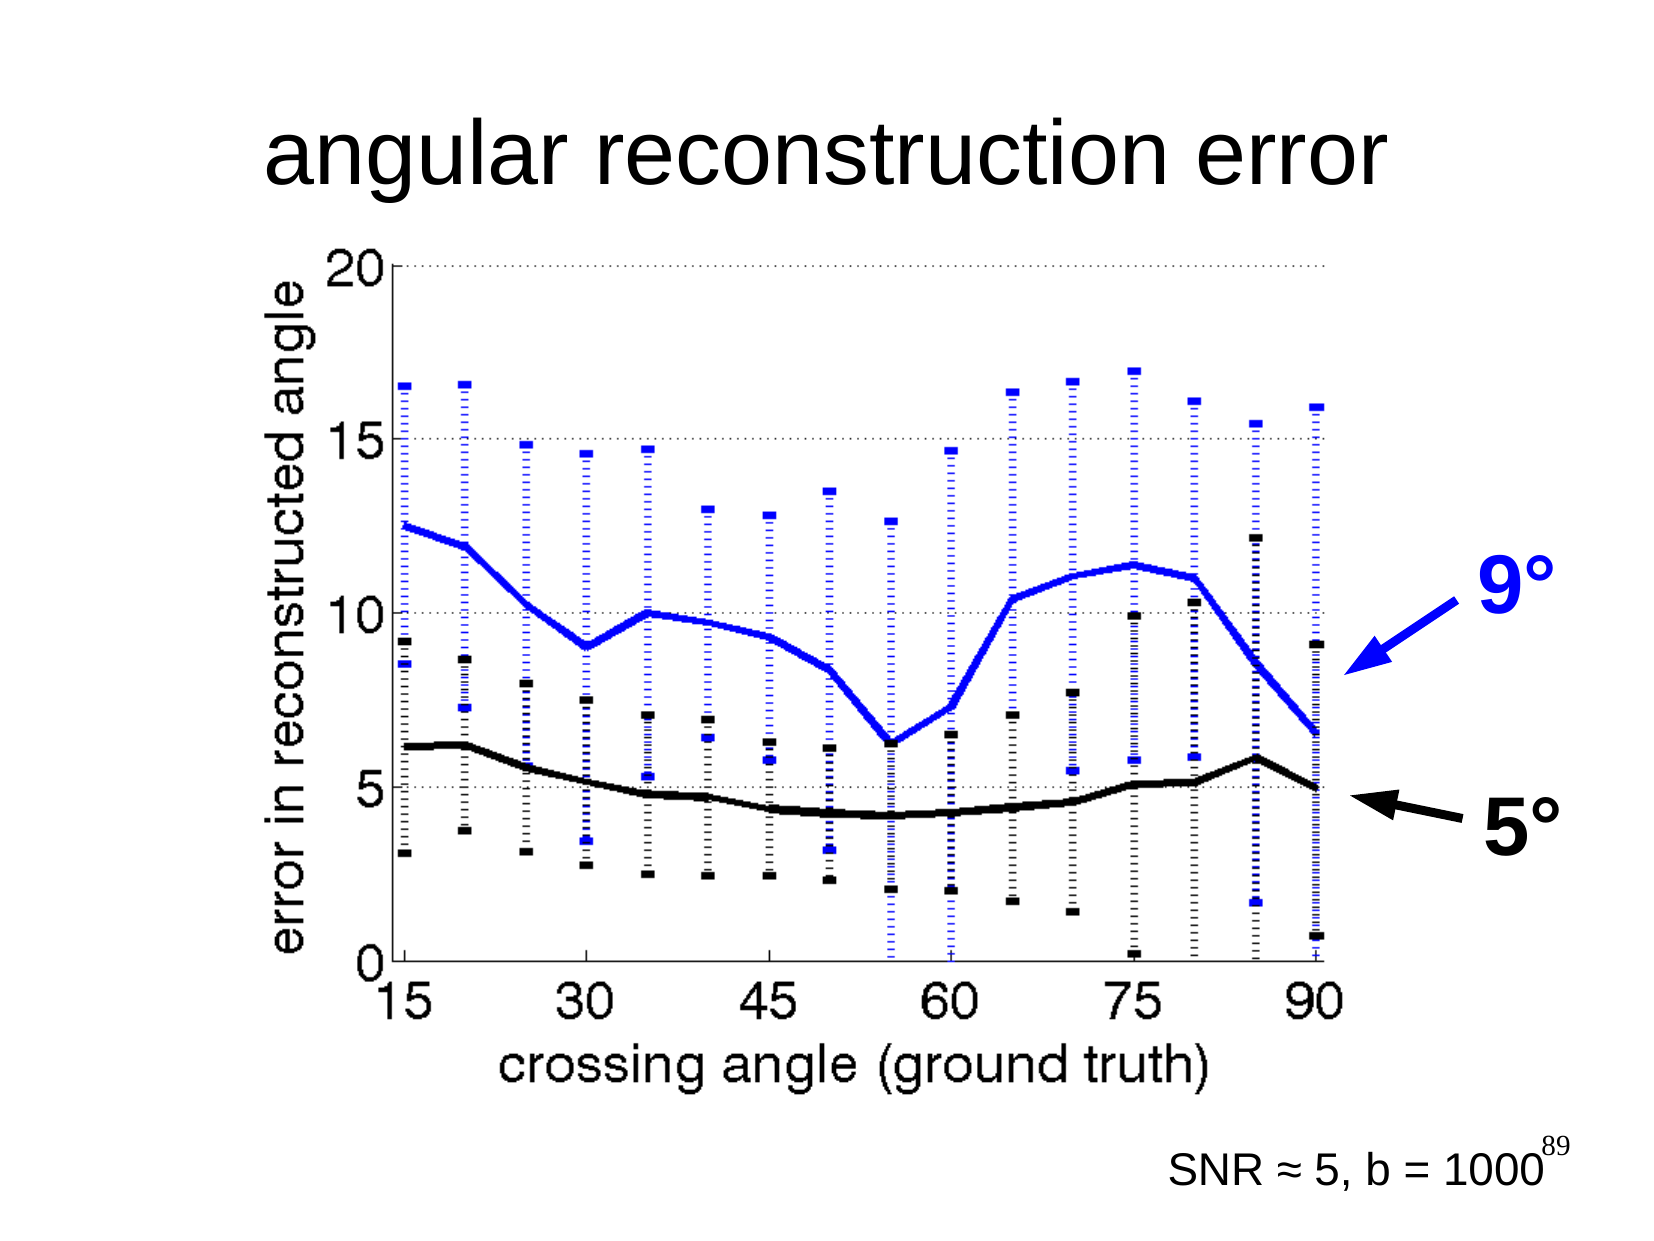

# angular reconstruction error
9°
5°
89
SNR ≈ 5, b = 1000